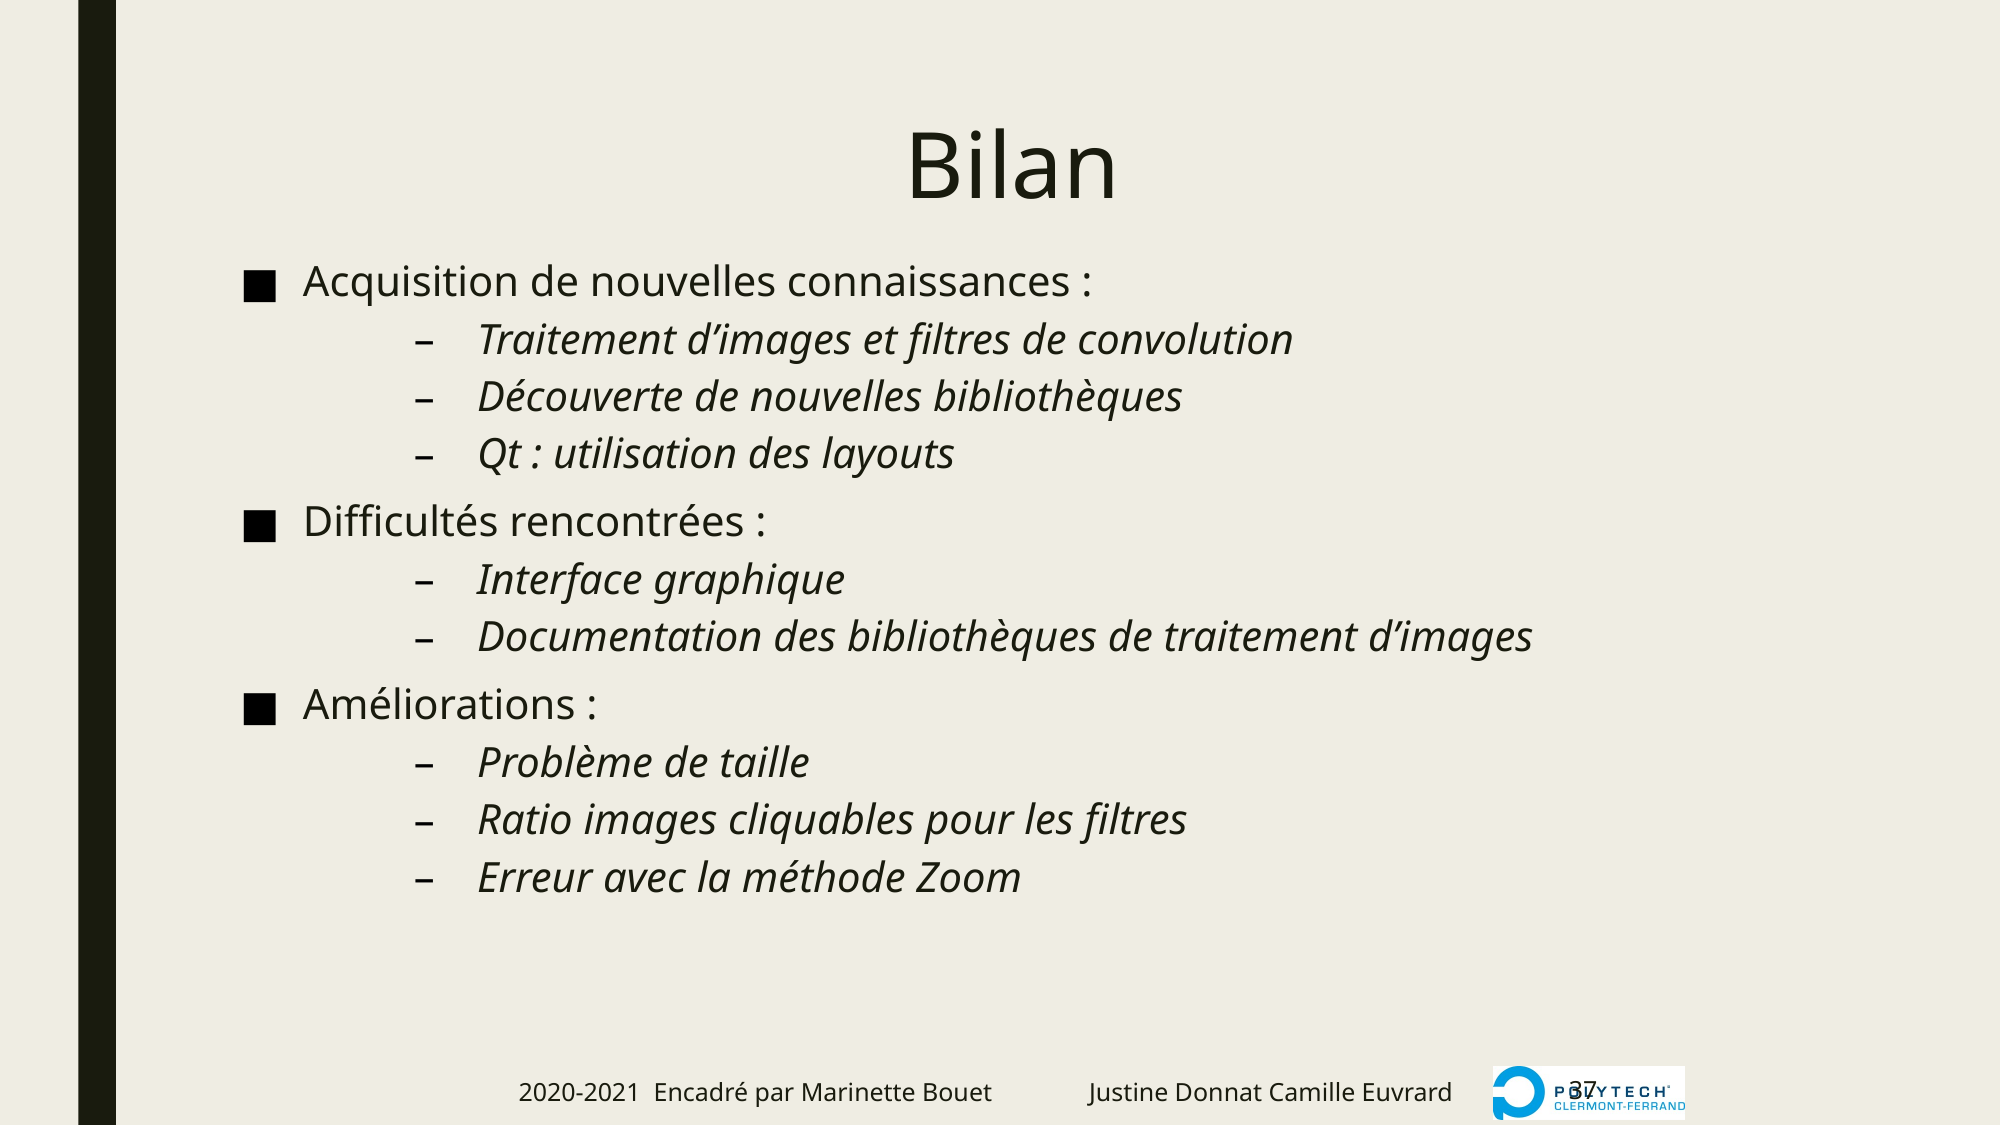

# Bilan
Acquisition de nouvelles connaissances :
Traitement d’images et filtres de convolution
Découverte de nouvelles bibliothèques
Qt : utilisation des layouts
Difficultés rencontrées :
Interface graphique
Documentation des bibliothèques de traitement d’images
Améliorations :
Problème de taille
Ratio images cliquables pour les filtres
Erreur avec la méthode Zoom
2020-2021 Encadré par Marinette Bouet Justine Donnat Camille Euvrard